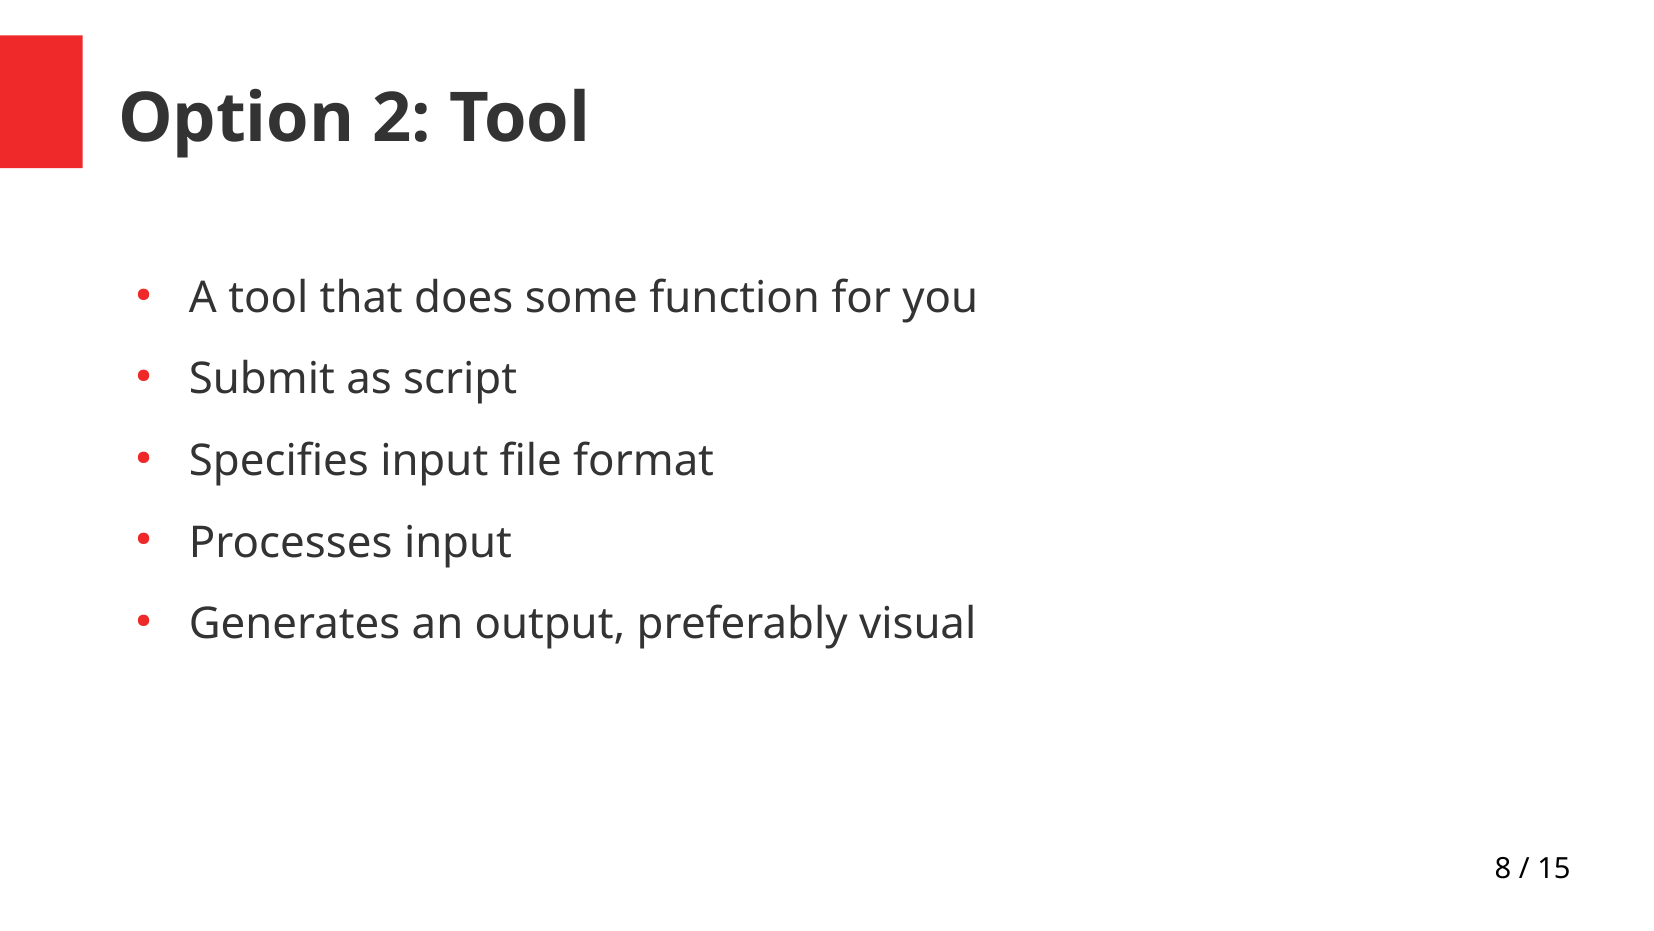

# Option 2: Tool
A tool that does some function for you
Submit as script
Specifies input file format
Processes input
Generates an output, preferably visual
8